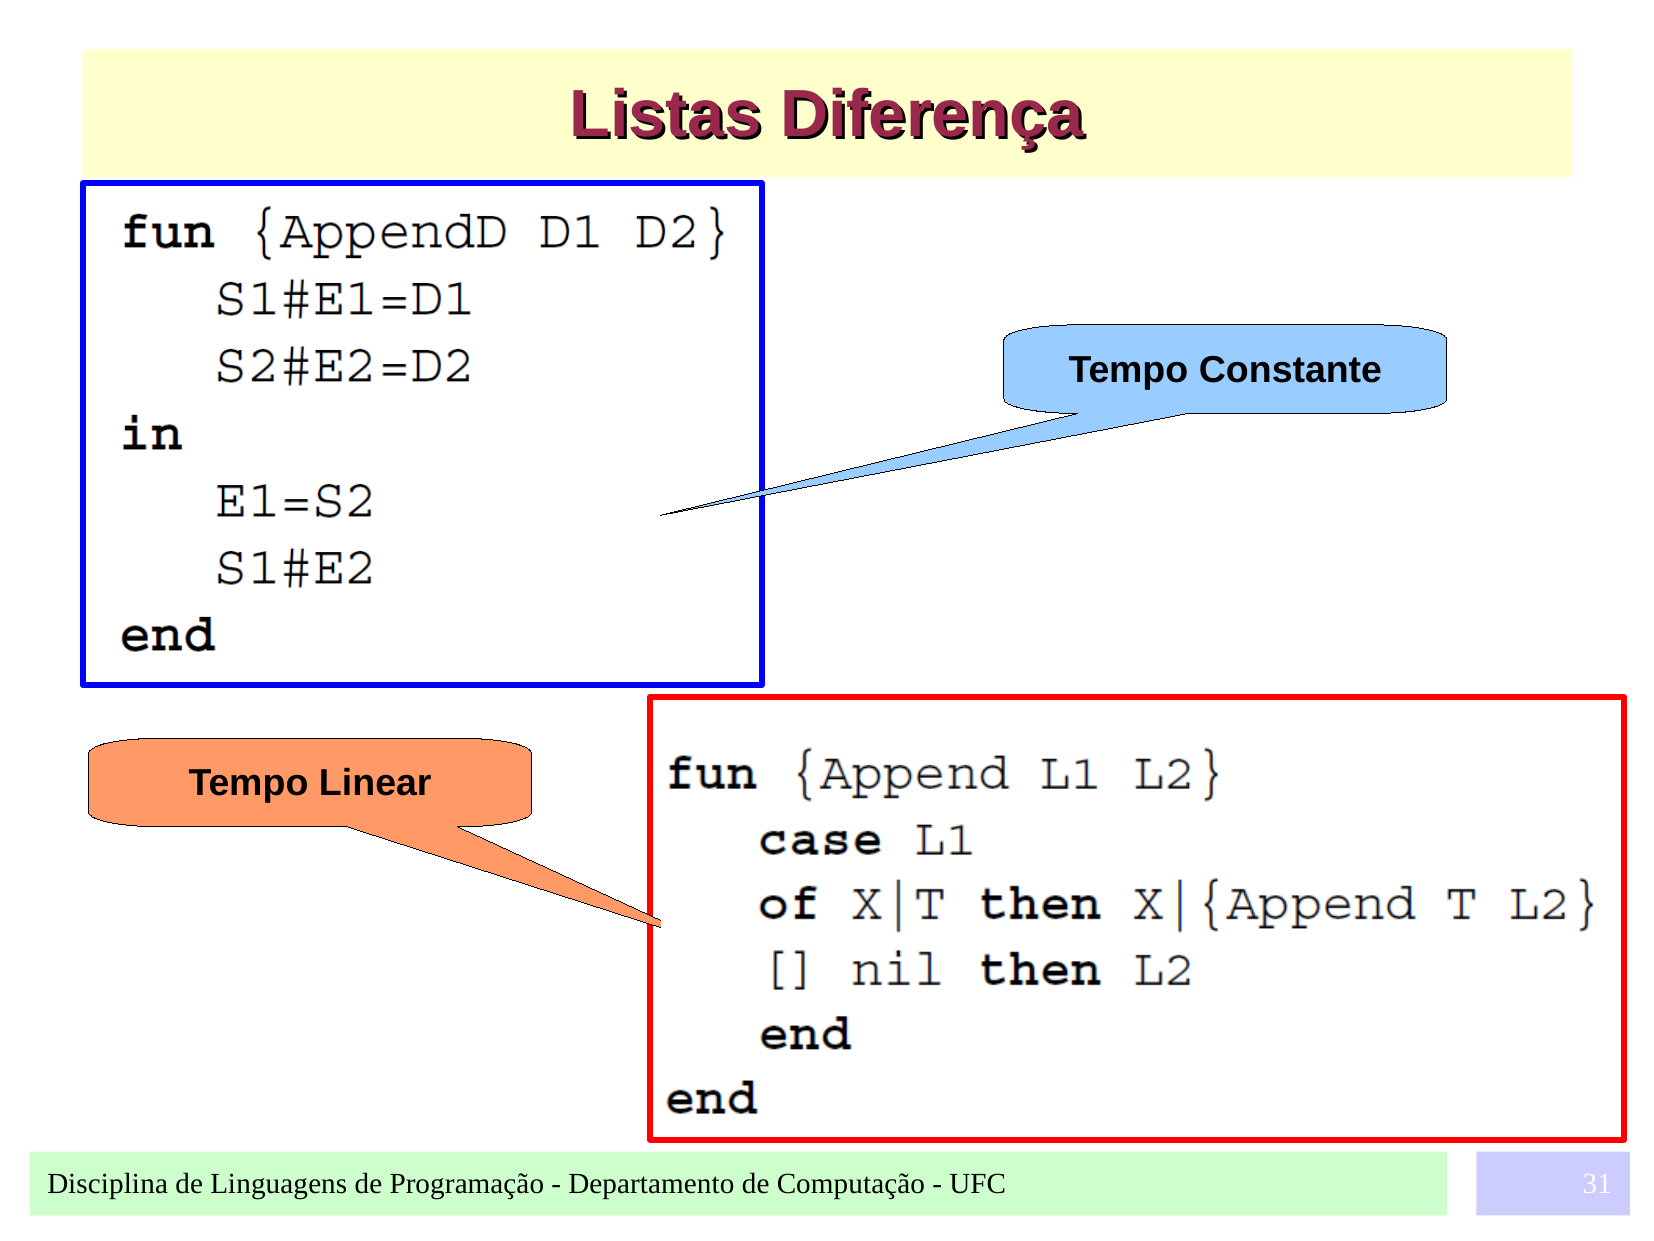

# Listas Diferença
Tempo Constante
Tempo Linear
Disciplina de Linguagens de Programação - Departamento de Computação - UFC
31